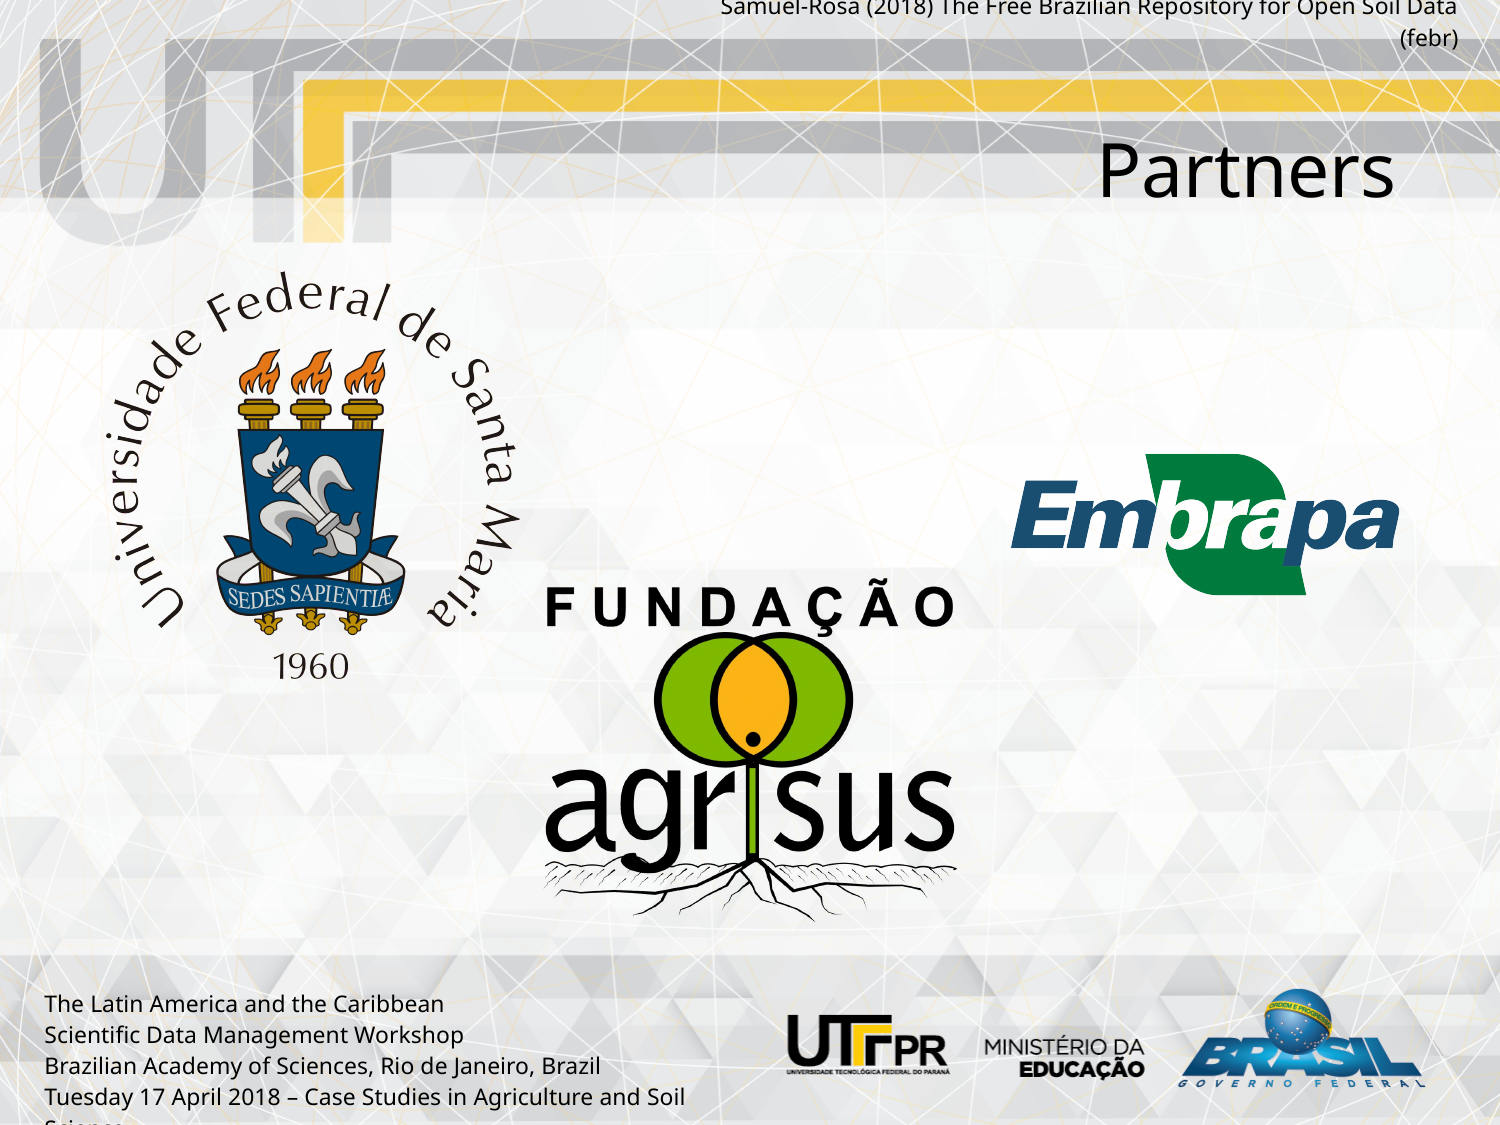

Samuel-Rosa (2018) The Free Brazilian Repository for Open Soil Data (febr)
# Partners
The Latin America and the Caribbean
Scientific Data Management Workshop
Brazilian Academy of Sciences, Rio de Janeiro, Brazil
Tuesday 17 April 2018 – Case Studies in Agriculture and Soil Science